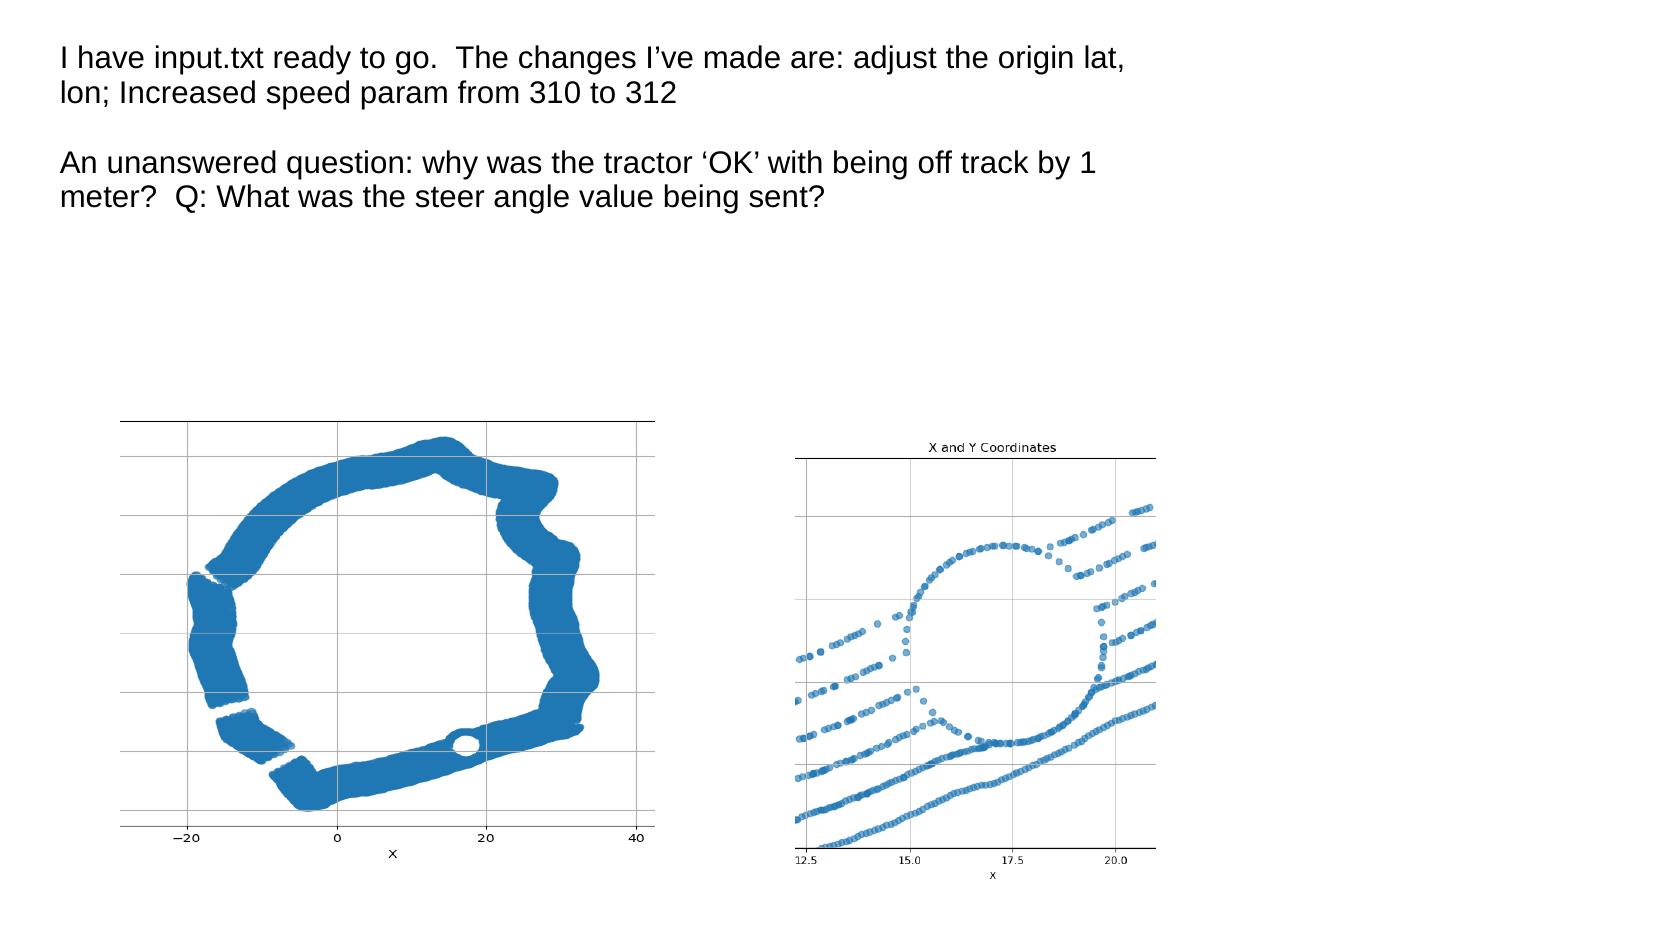

I have input.txt ready to go. The changes I’ve made are: adjust the origin lat, lon; Increased speed param from 310 to 312
An unanswered question: why was the tractor ‘OK’ with being off track by 1 meter? Q: What was the steer angle value being sent?